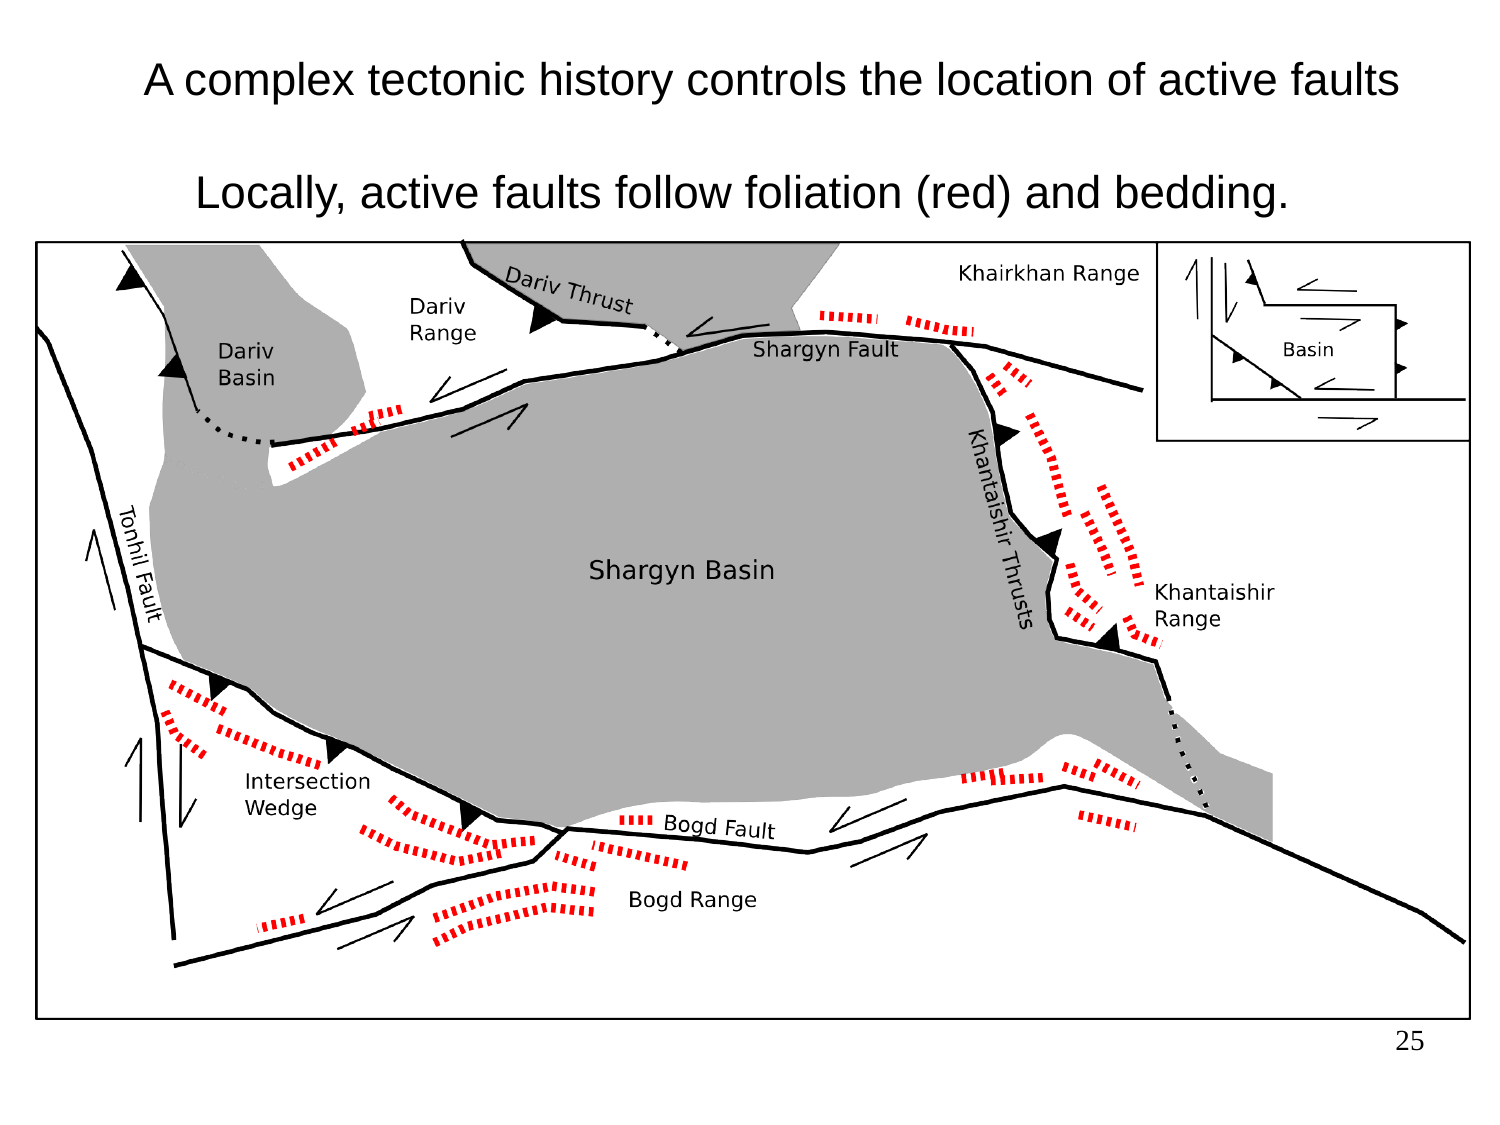

# A complex tectonic history controls the location of active faults
Locally, active faults follow foliation (red) and bedding.
25